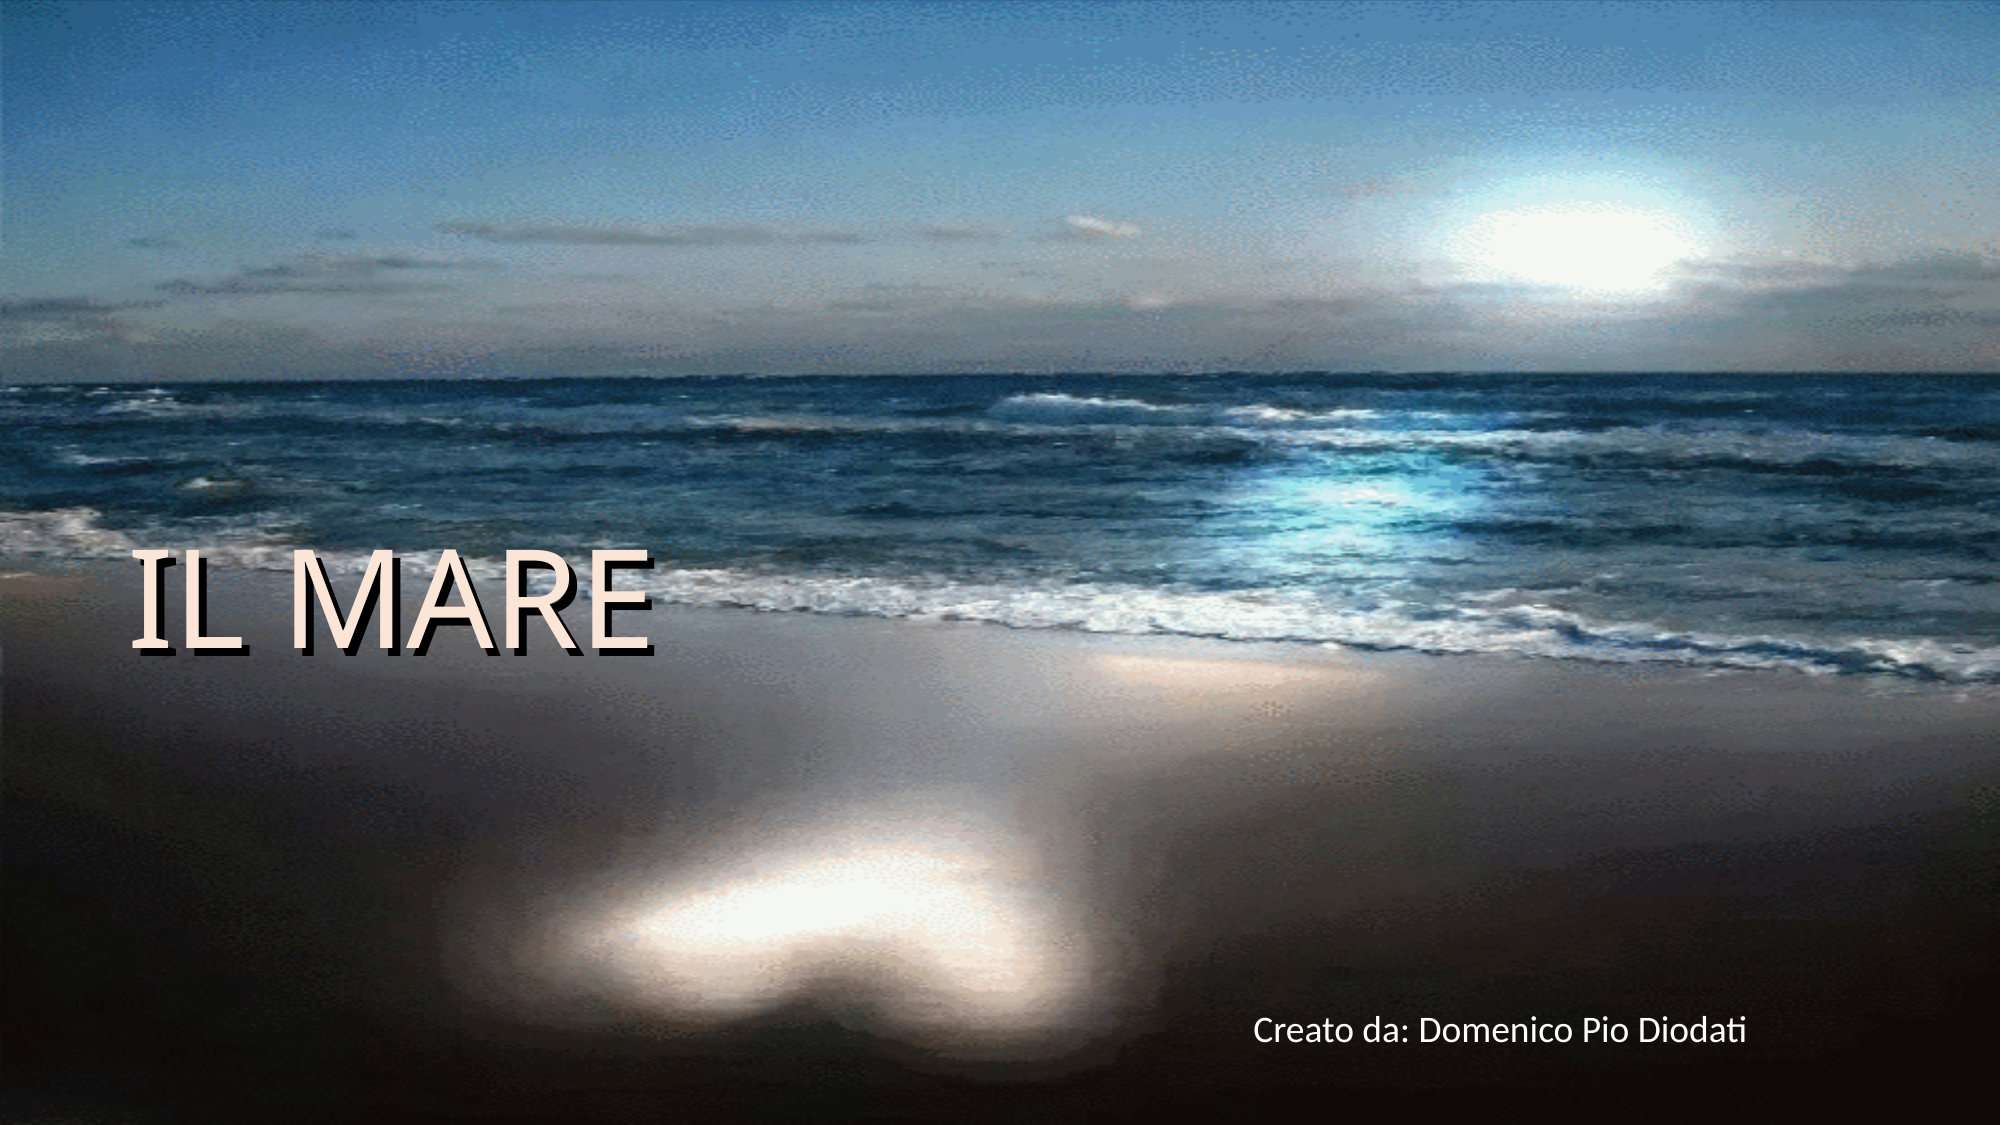

# Il mare
Creato da: Domenico Pio Diodati